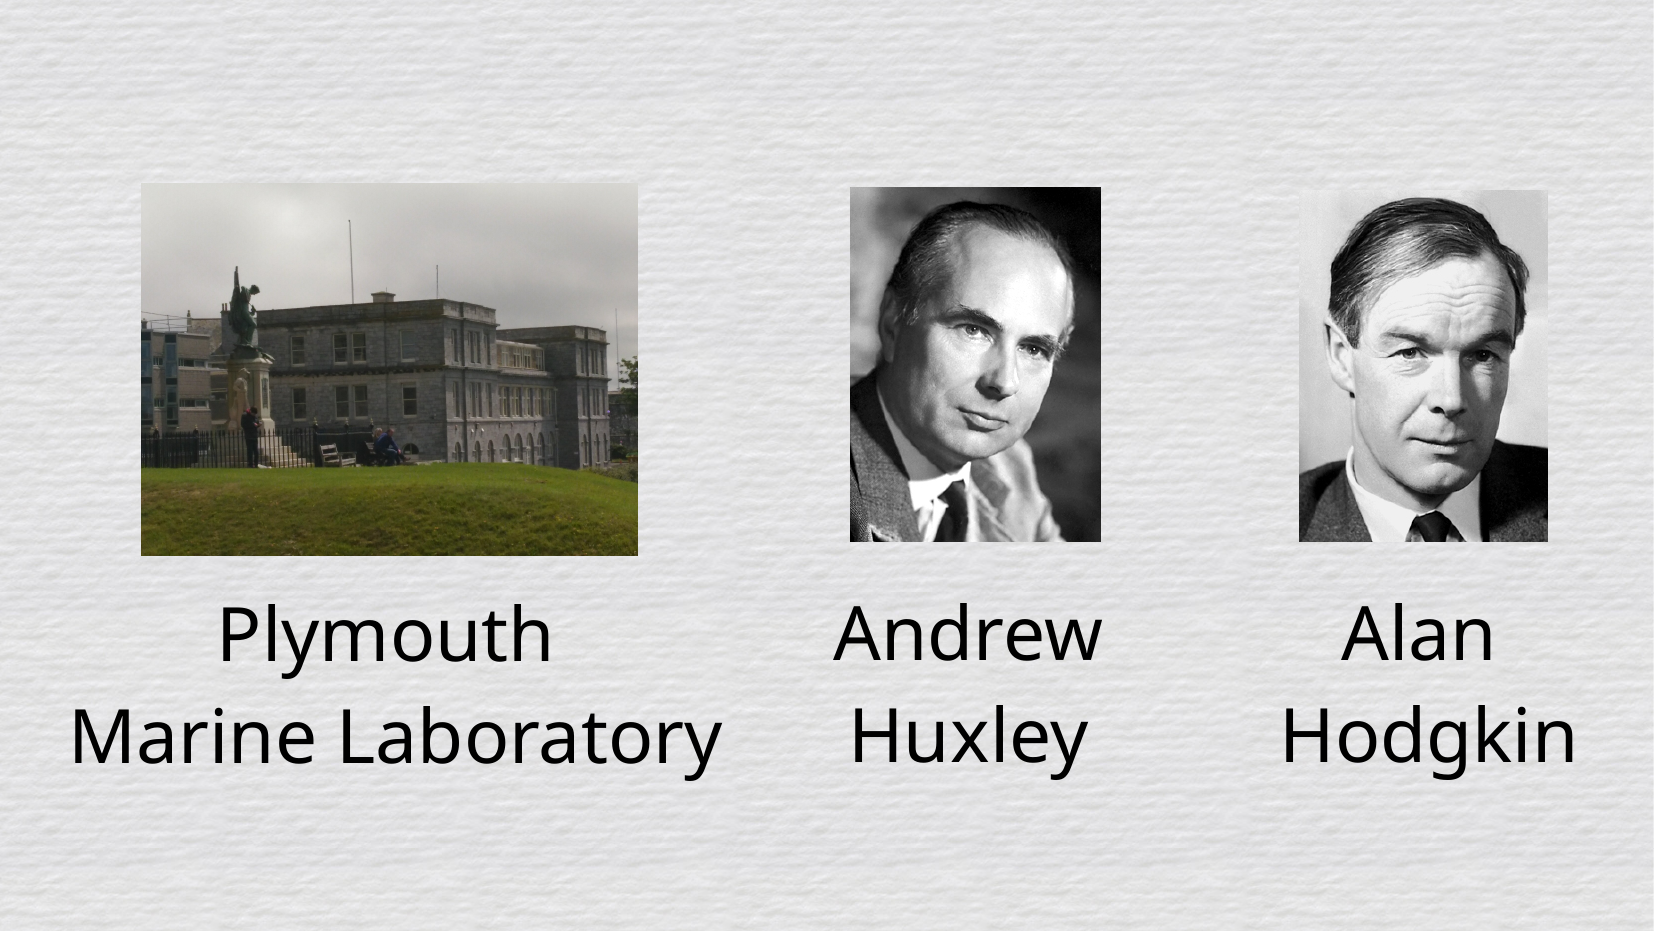

Andrew
Huxley
Alan
Hodgkin
Plymouth
Marine Laboratory